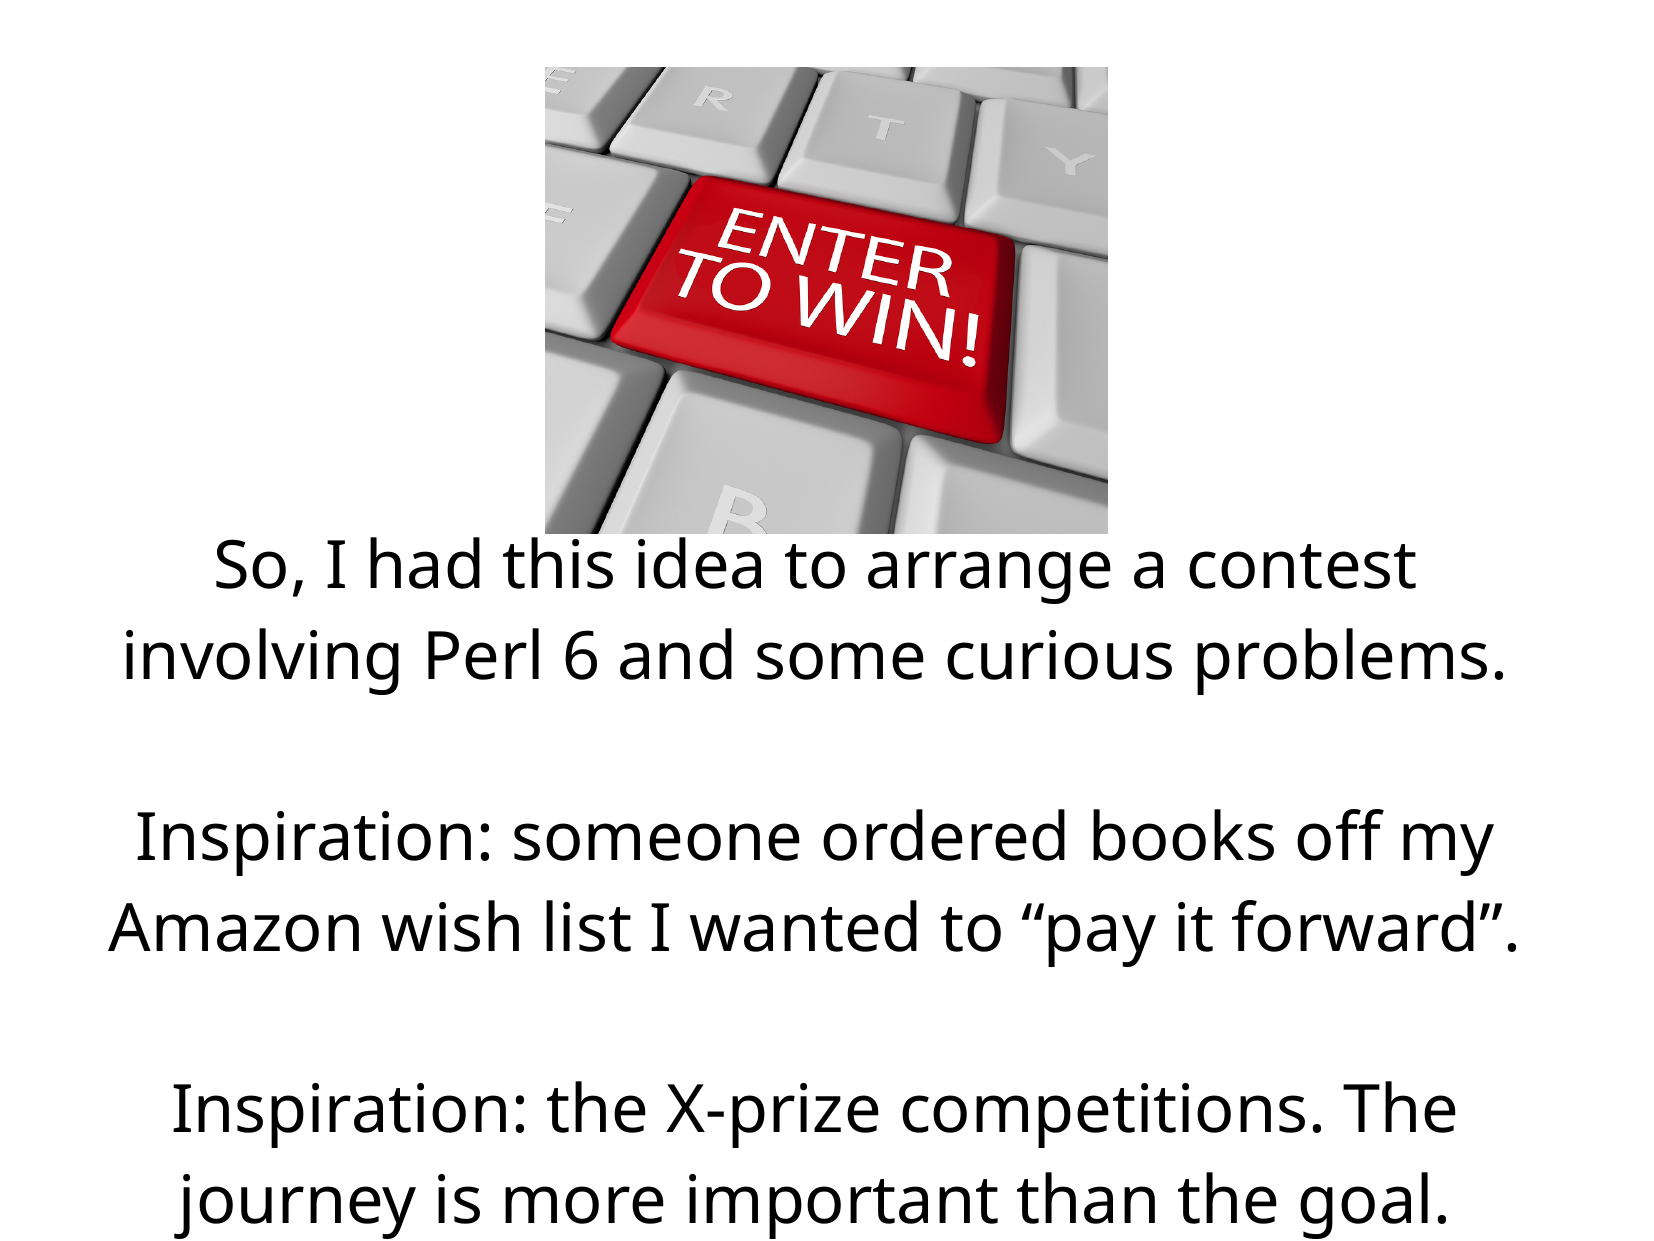

So, I had this idea to arrange a contest involving Perl 6 and some curious problems.
Inspiration: someone ordered books off my Amazon wish list I wanted to “pay it forward”.
Inspiration: the X-prize competitions. The journey is more important than the goal.